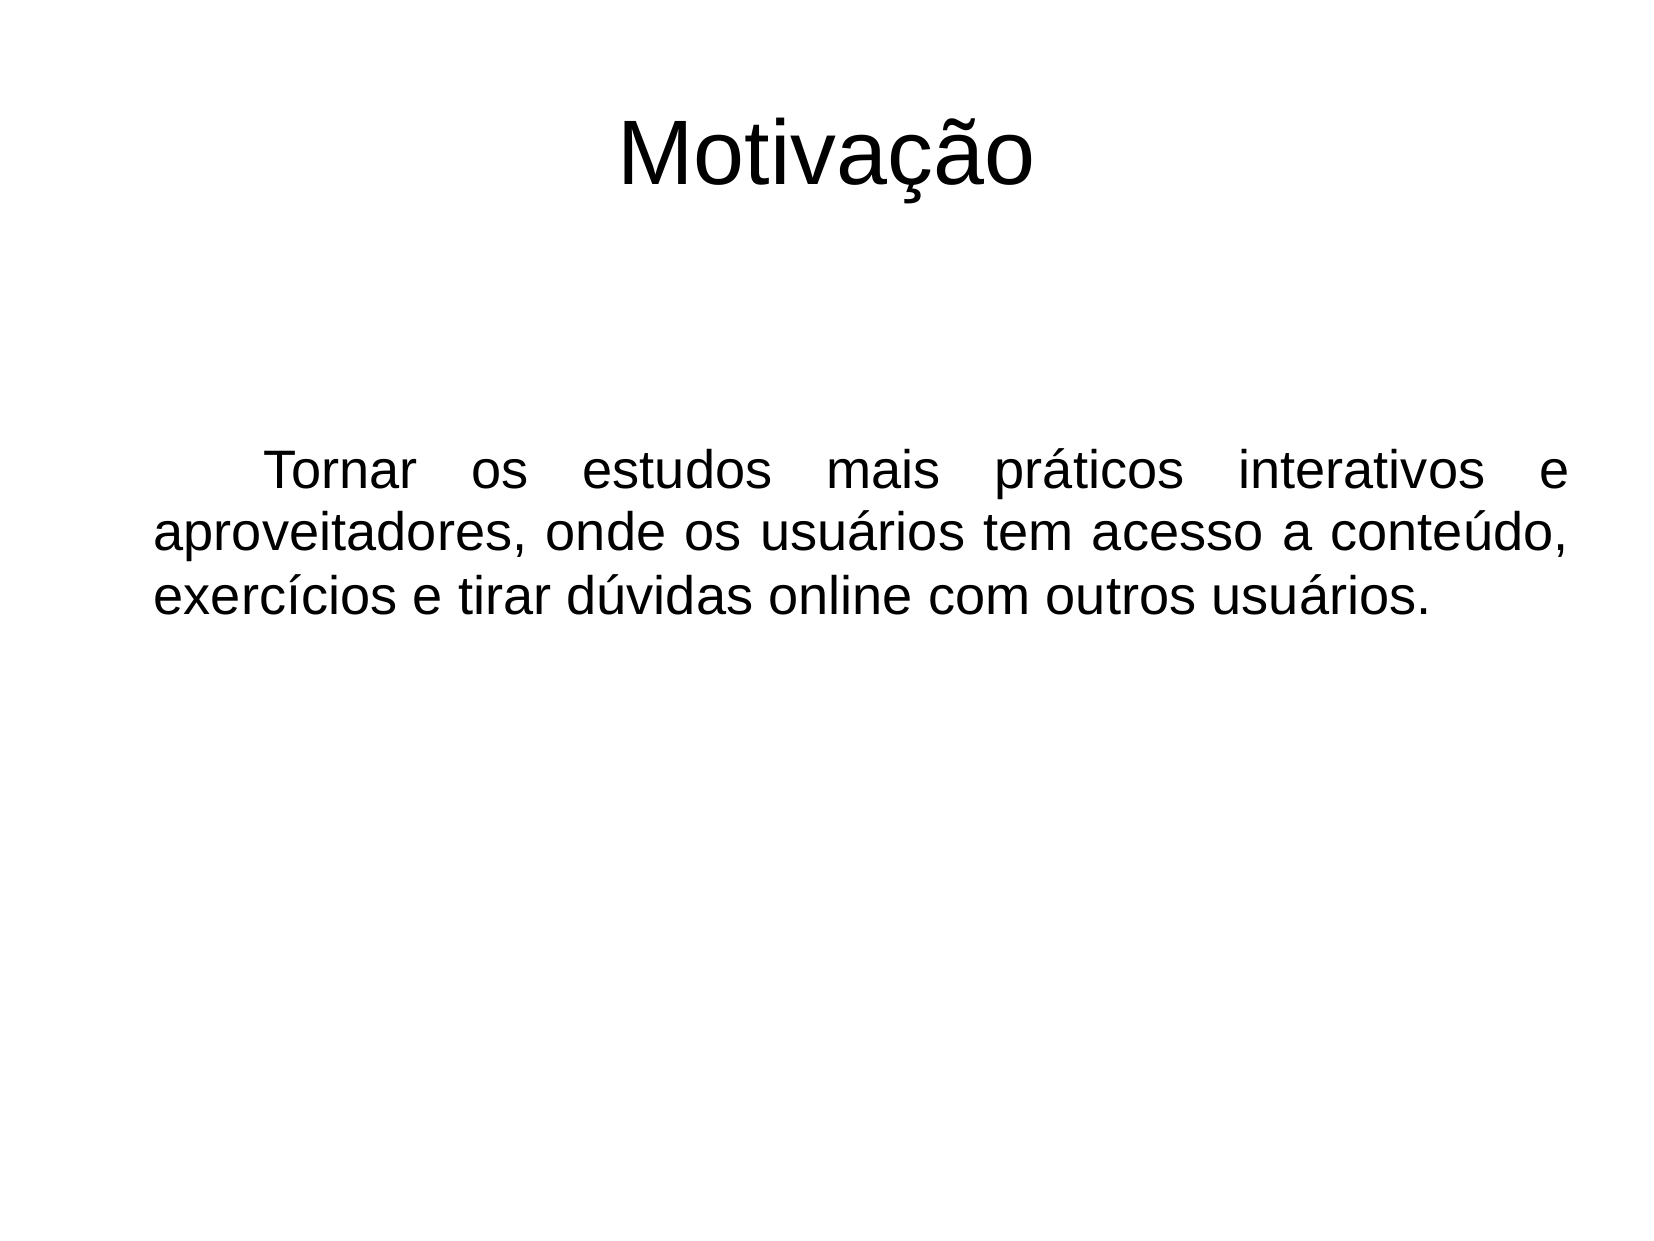

# Motivação
 Tornar os estudos mais práticos interativos e aproveitadores, onde os usuários tem acesso a conteúdo, exercícios e tirar dúvidas online com outros usuários.